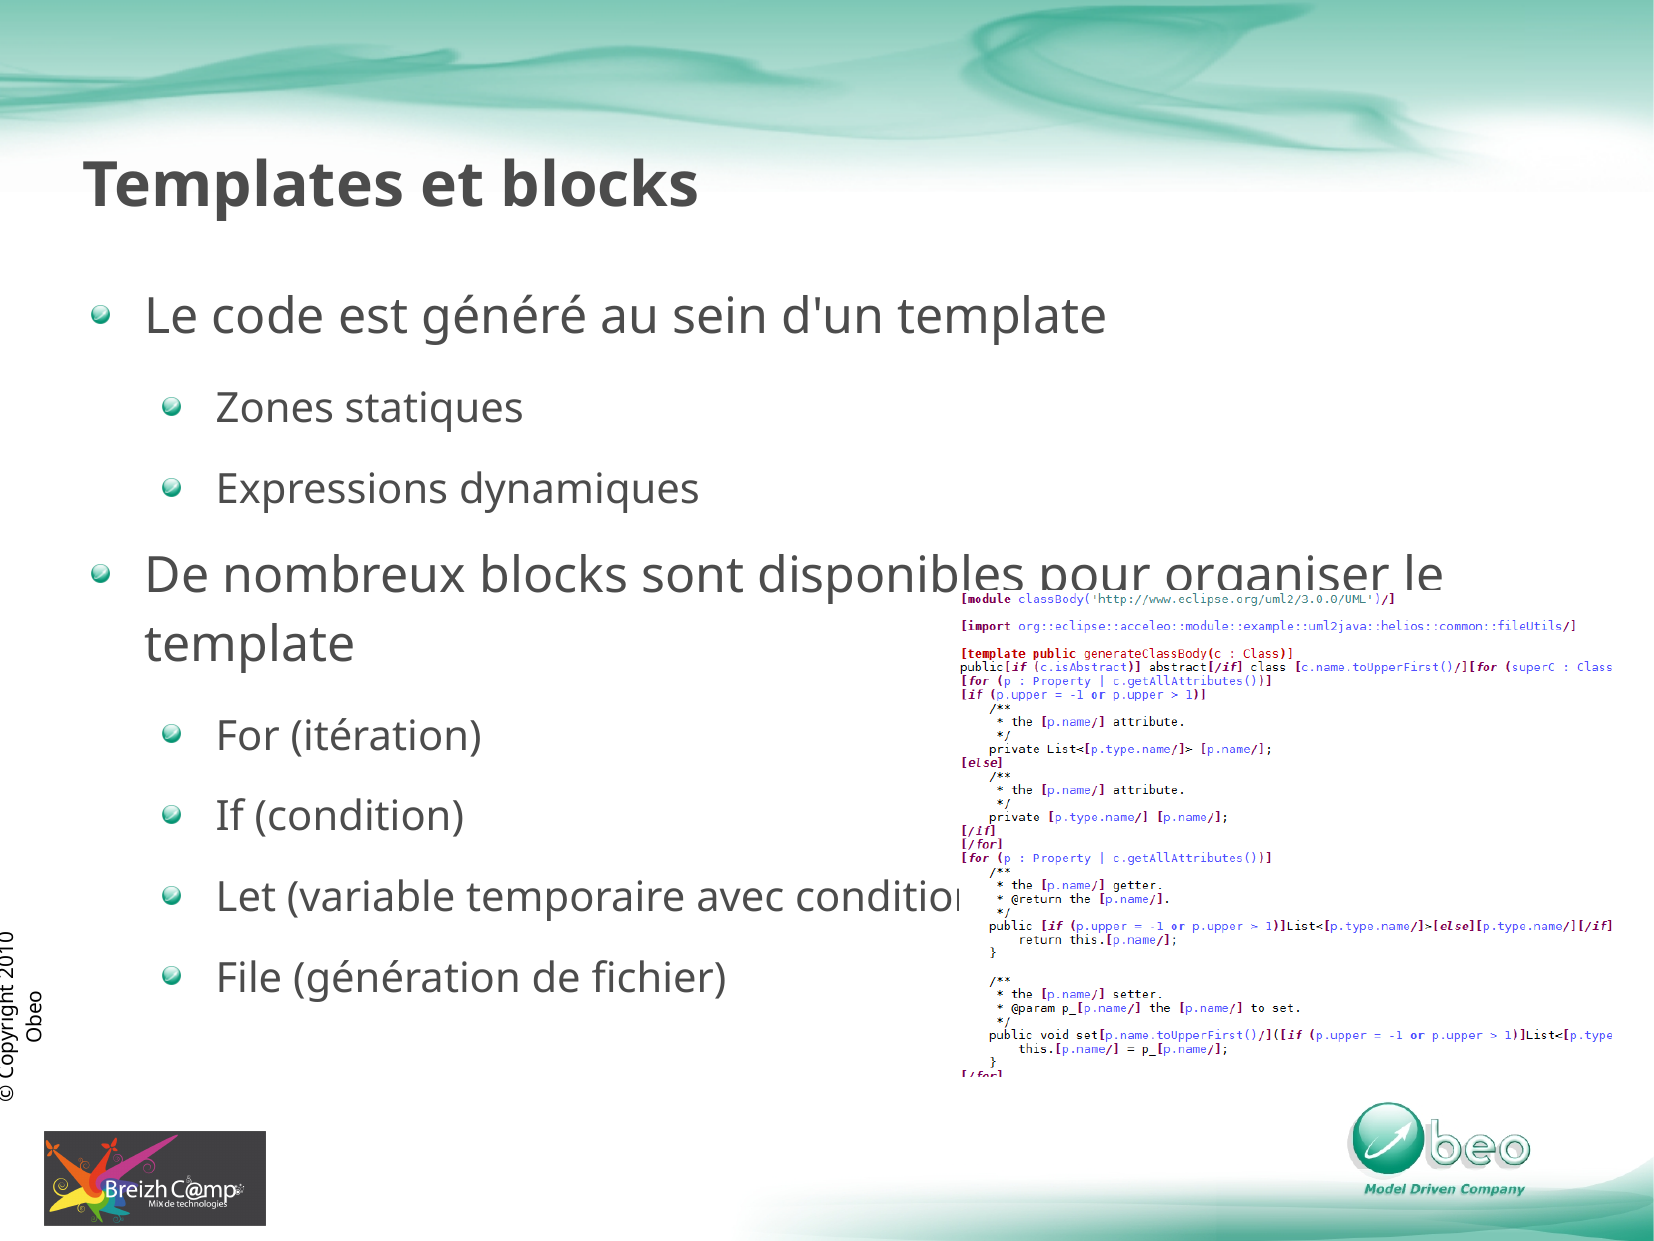

# Templates et blocks
Le code est généré au sein d'un template
Zones statiques
Expressions dynamiques
De nombreux blocks sont disponibles pour organiser le template
For (itération)
If (condition)
Let (variable temporaire avec condition)
File (génération de fichier)
11